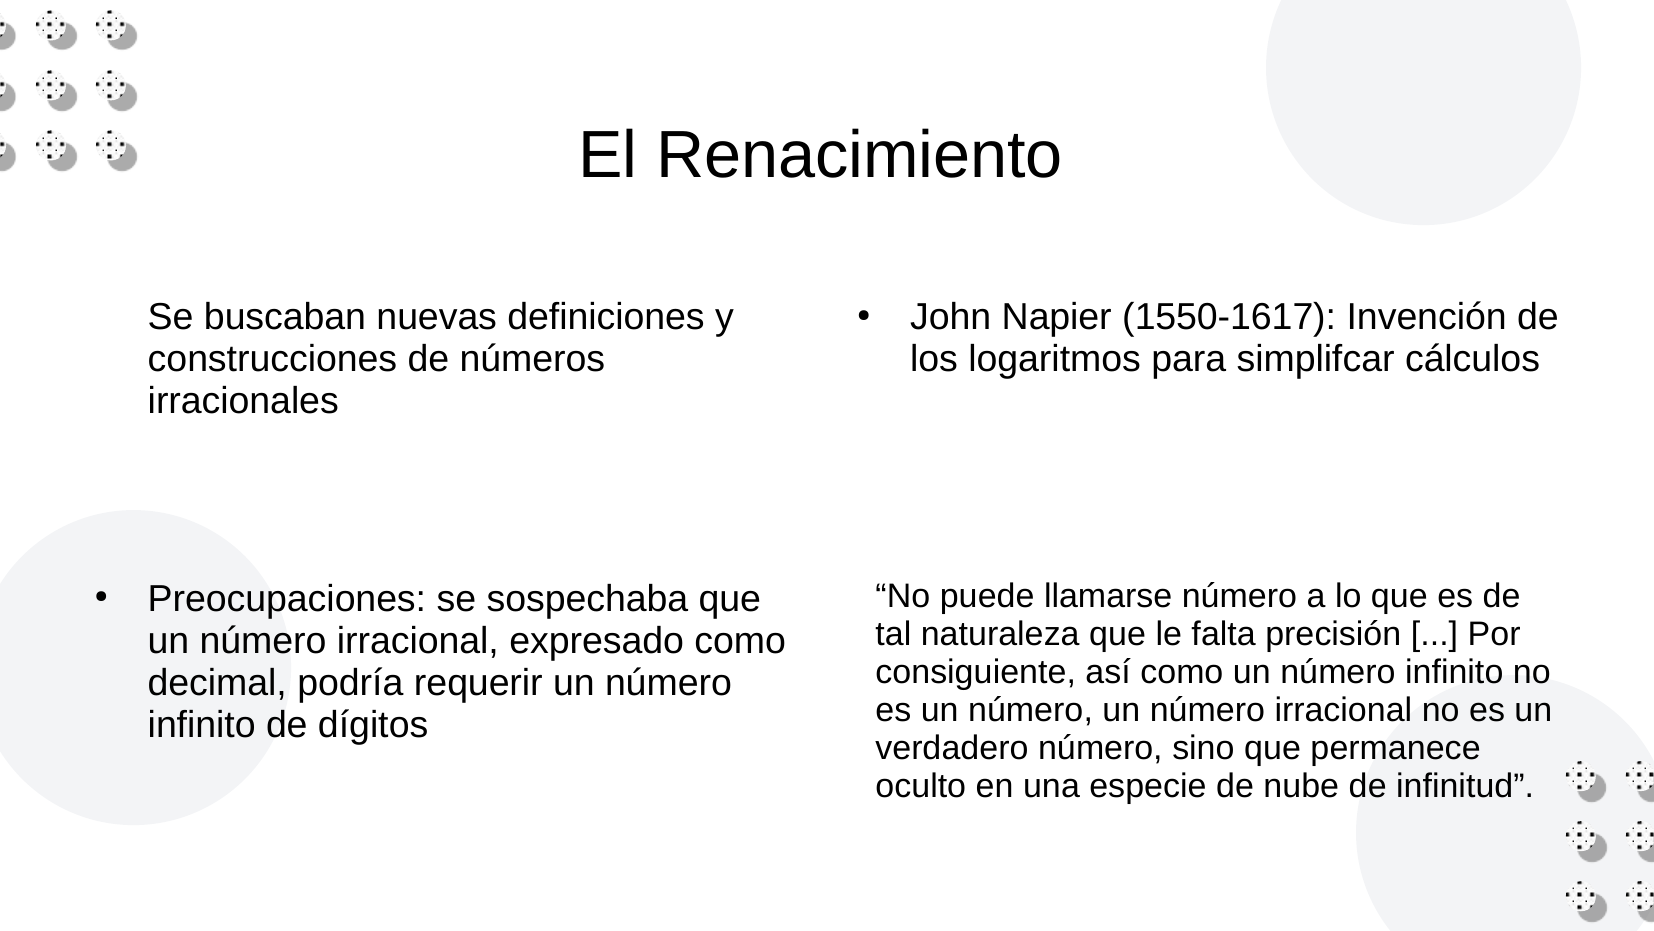

# El Renacimiento
Se buscaban nuevas definiciones y construcciones de números irracionales
John Napier (1550-1617): Invención de los logaritmos para simplifcar cálculos
Preocupaciones: se sospechaba que un número irracional, expresado como decimal, podría re­querir un número infinito de dígitos
“No puede llamarse número a lo que es de tal naturaleza que le falta precisión [...] Por consiguiente, así como un número infinito no es un número, un número irracional no es un verdadero número, sino que permanece oculto en una especie de nube de infinitud”.